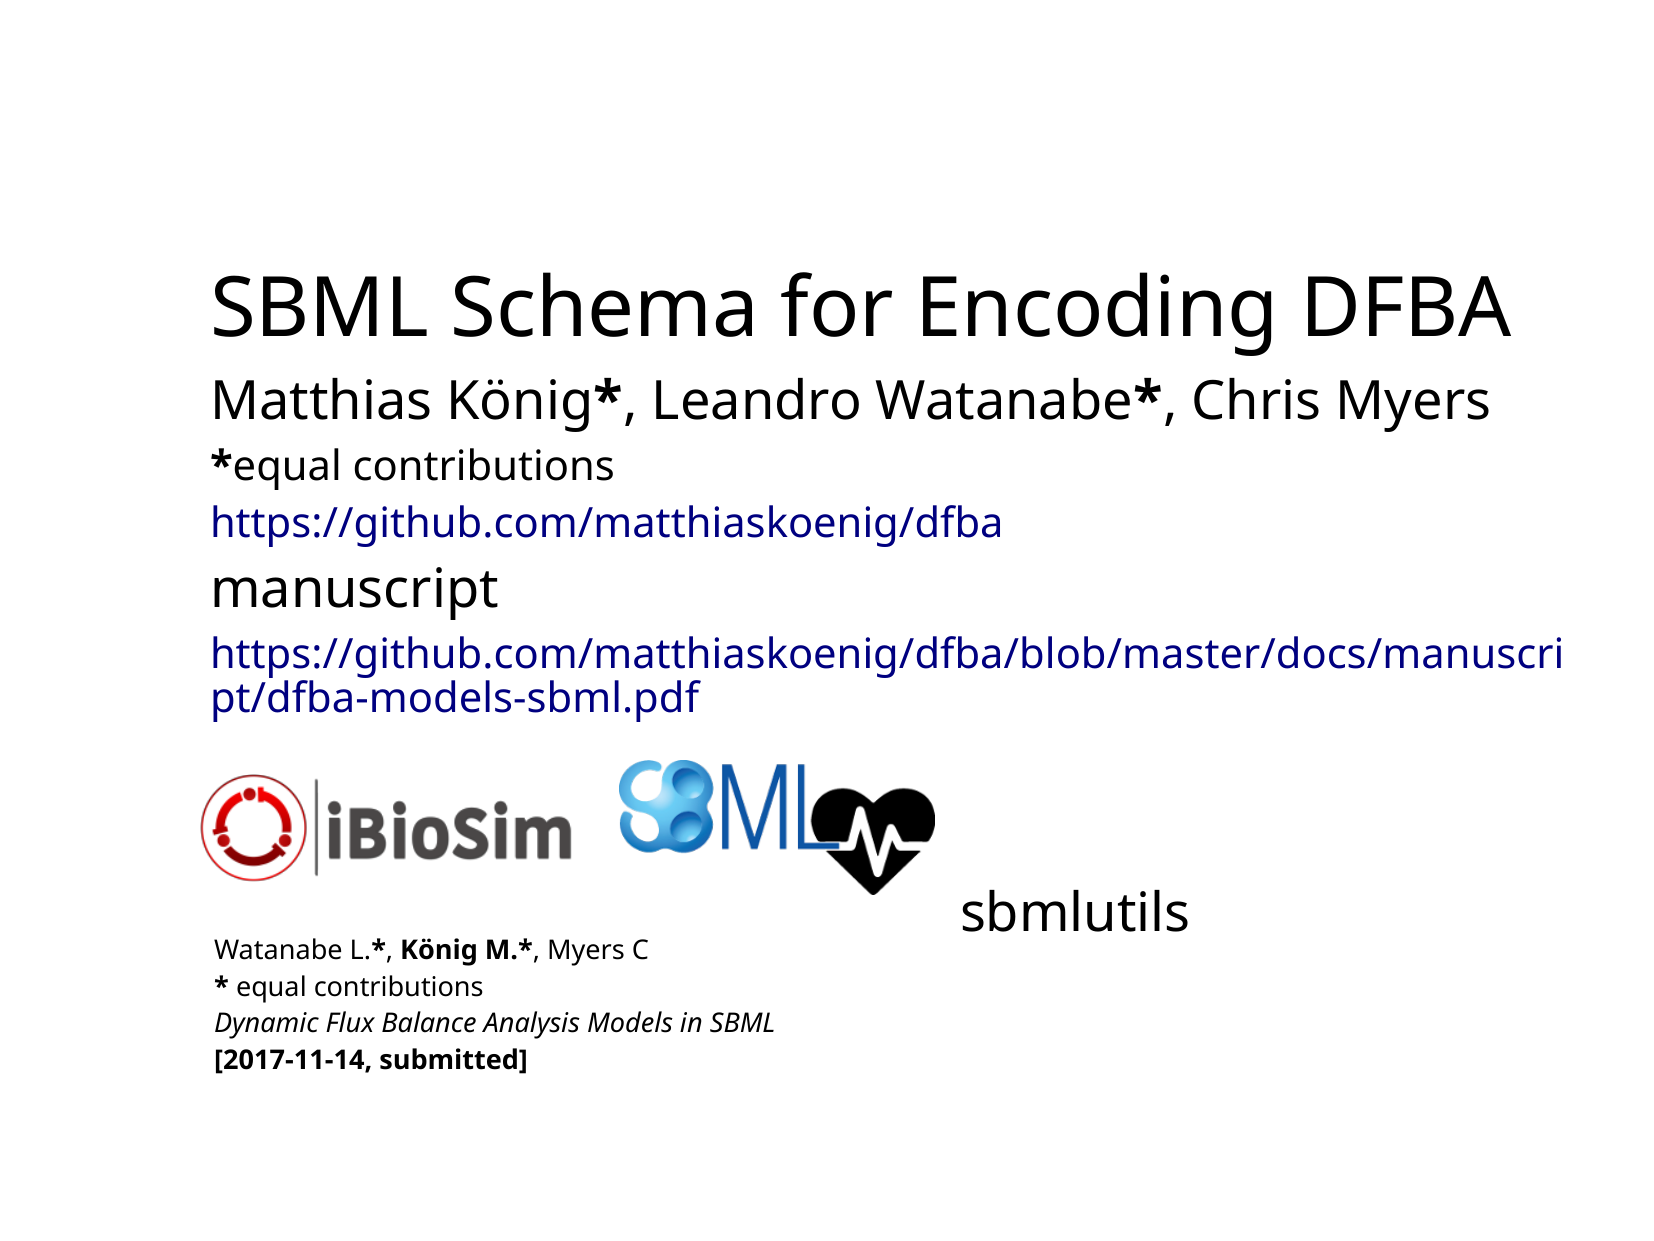

SBML Schema for Encoding DFBA
Matthias König*, Leandro Watanabe*, Chris Myers
*equal contributions
https://github.com/matthiaskoenig/dfba
manuscript
https://github.com/matthiaskoenig/dfba/blob/master/docs/manuscript/dfba-models-sbml.pdf
										sbmlutils
Watanabe L.*, König M.*, Myers C
* equal contributions
Dynamic Flux Balance Analysis Models in SBML
[2017-11-14, submitted]